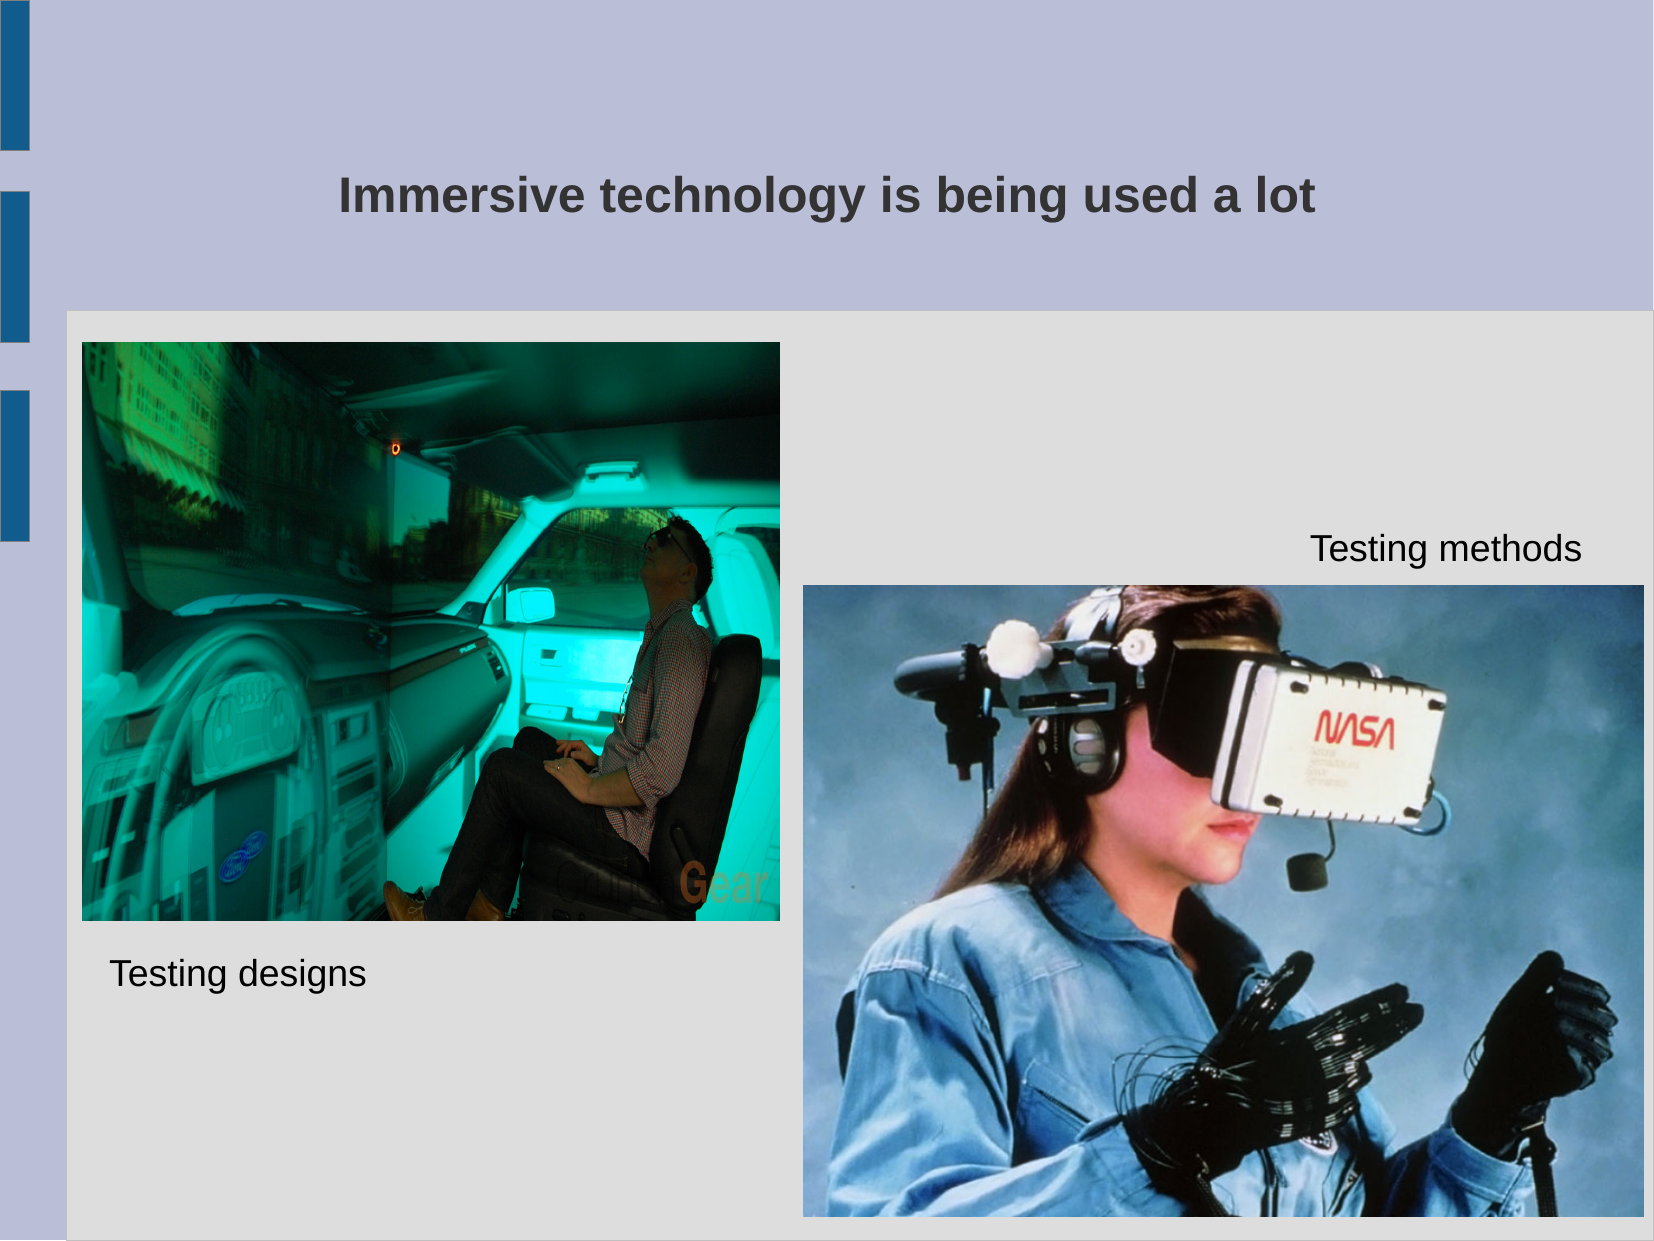

# Immersive technology is being used a lot
Testing methods
Testing designs